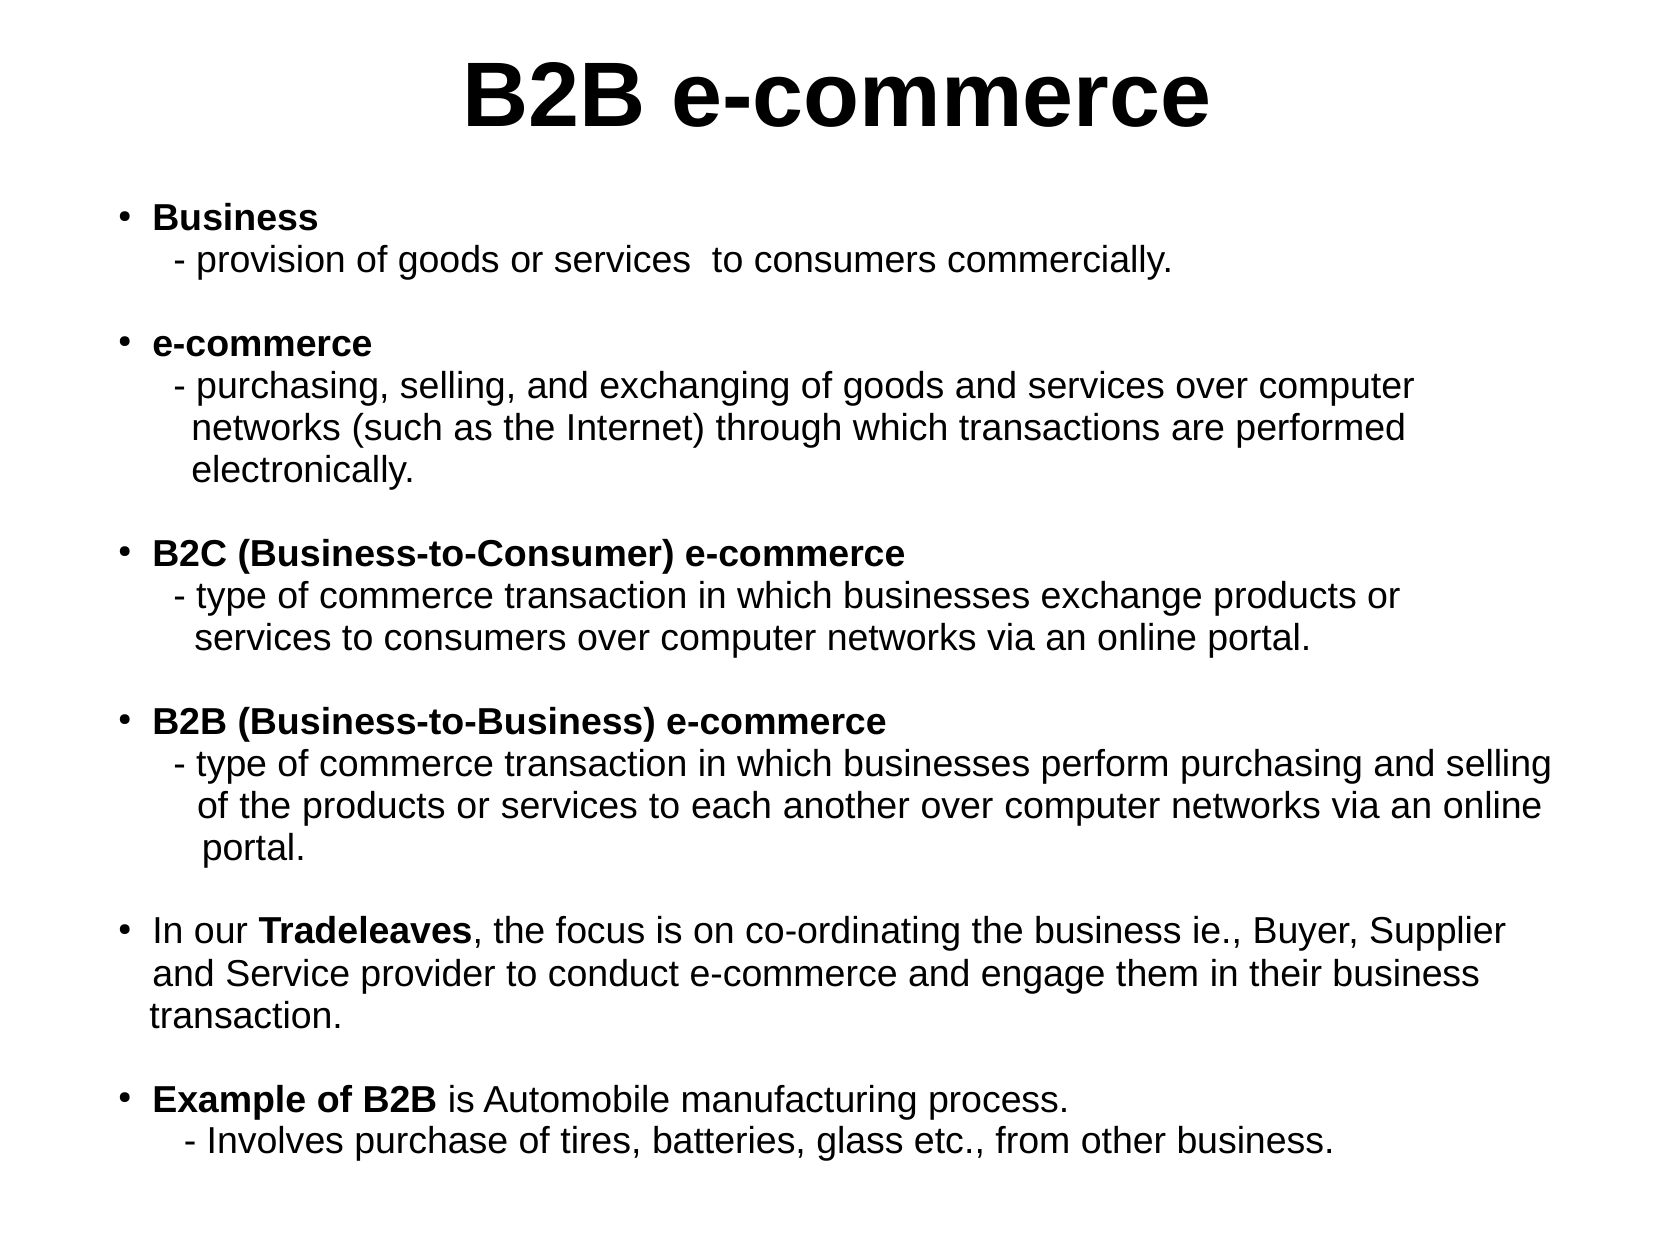

# B2B e-commerce
 Business
 - provision of goods or services to consumers commercially.
 e-commerce
 - purchasing, selling, and exchanging of goods and services over computer networks (such as the Internet) through which transactions are performed electronically.
 B2C (Business-to-Consumer) e-commerce
 - type of commerce transaction in which businesses exchange products or
 services to consumers over computer networks via an online portal.
 B2B (Business-to-Business) e-commerce
 - type of commerce transaction in which businesses perform purchasing and selling
 of the products or services to each another over computer networks via an online portal.
 In our Tradeleaves, the focus is on co-ordinating the business ie., Buyer, Supplier
 and Service provider to conduct e-commerce and engage them in their business transaction.
 Example of B2B is Automobile manufacturing process.
 - Involves purchase of tires, batteries, glass etc., from other business.